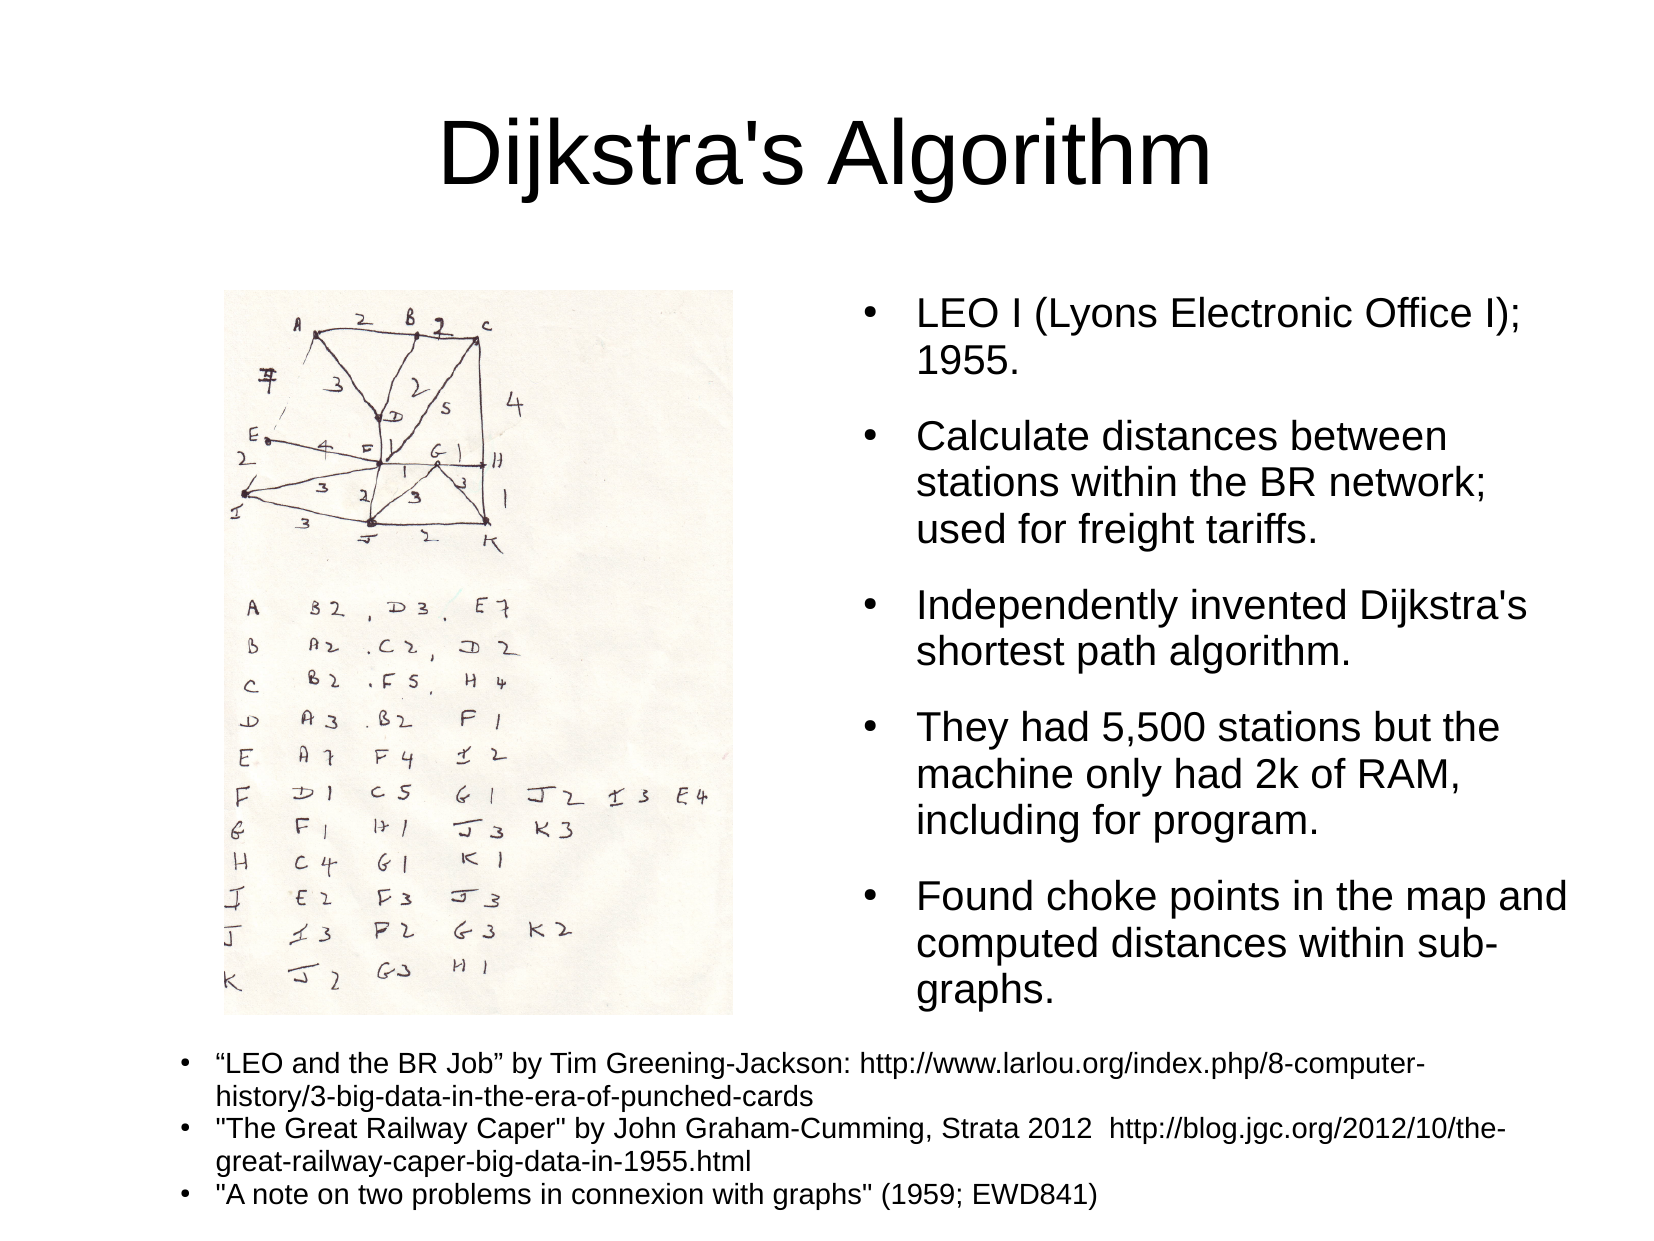

# Dijkstra's Algorithm
LEO I (Lyons Electronic Office I); 1955.
Calculate distances between stations within the BR network; used for freight tariffs.
Independently invented Dijkstra's shortest path algorithm.
They had 5,500 stations but the machine only had 2k of RAM, including for program.
Found choke points in the map and computed distances within sub-graphs.
“LEO and the BR Job” by Tim Greening-Jackson: http://www.larlou.org/index.php/8-computer-history/3-big-data-in-the-era-of-punched-cards
"The Great Railway Caper" by John Graham-Cumming, Strata 2012 http://blog.jgc.org/2012/10/the-great-railway-caper-big-data-in-1955.html
"A note on two problems in connexion with graphs" (1959; EWD841)